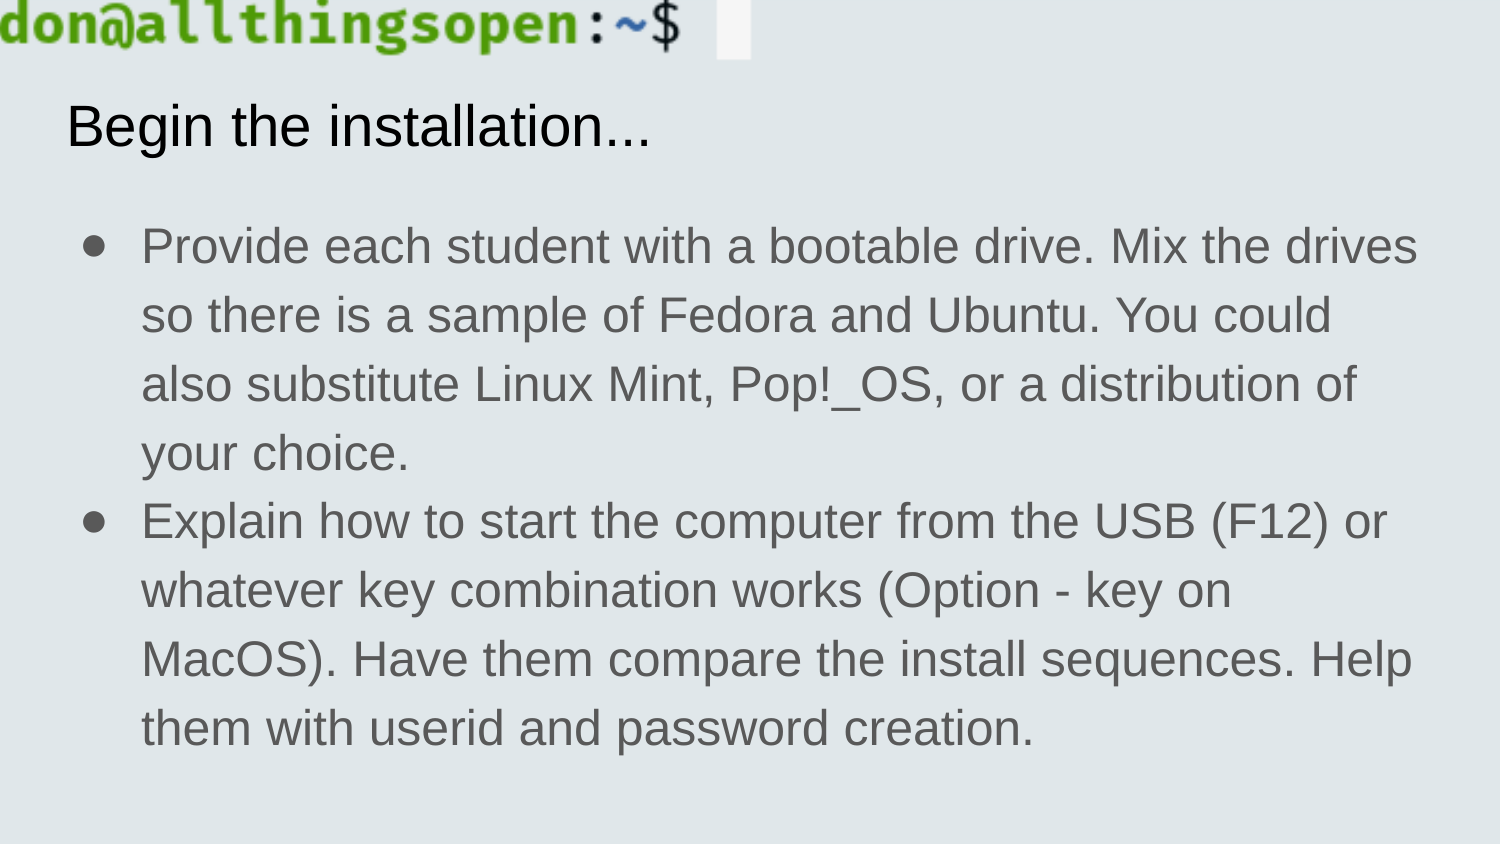

# Begin the installation...
Provide each student with a bootable drive. Mix the drives so there is a sample of Fedora and Ubuntu. You could also substitute Linux Mint, Pop!_OS, or a distribution of your choice.
Explain how to start the computer from the USB (F12) or whatever key combination works (Option - key on MacOS). Have them compare the install sequences. Help them with userid and password creation.